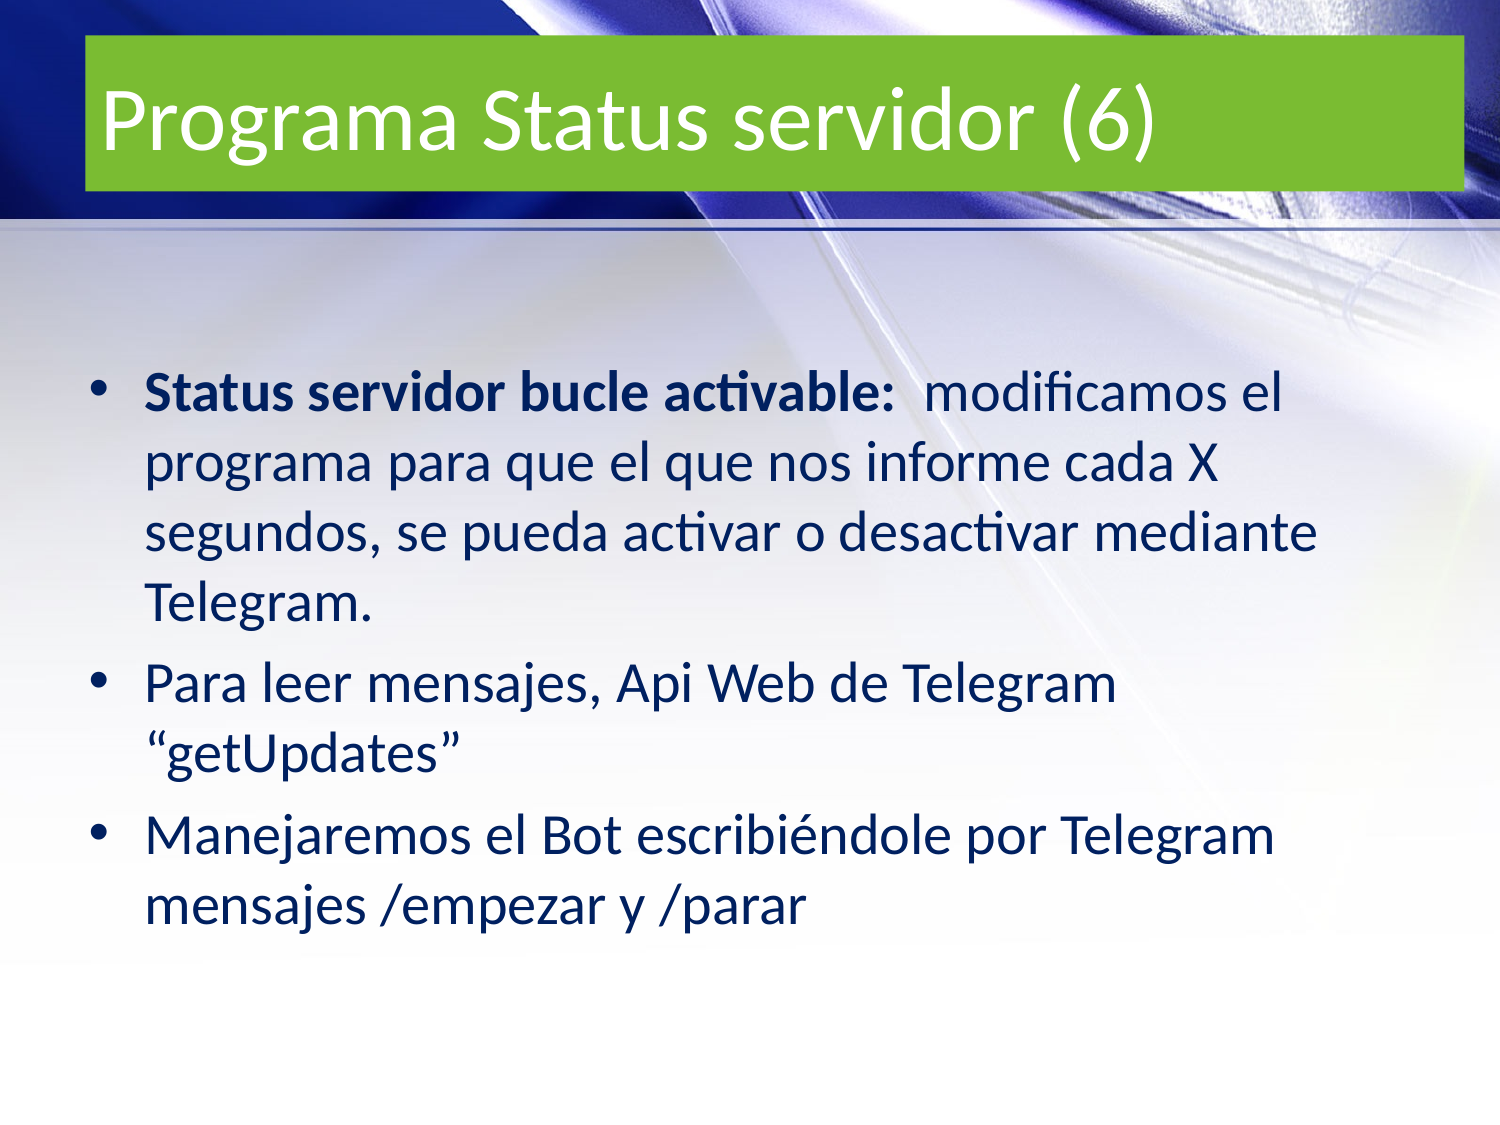

Programa Status servidor (6)
Status servidor bucle activable: modificamos el programa para que el que nos informe cada X segundos, se pueda activar o desactivar mediante Telegram.
Para leer mensajes, Api Web de Telegram “getUpdates”
Manejaremos el Bot escribiéndole por Telegram mensajes /empezar y /parar